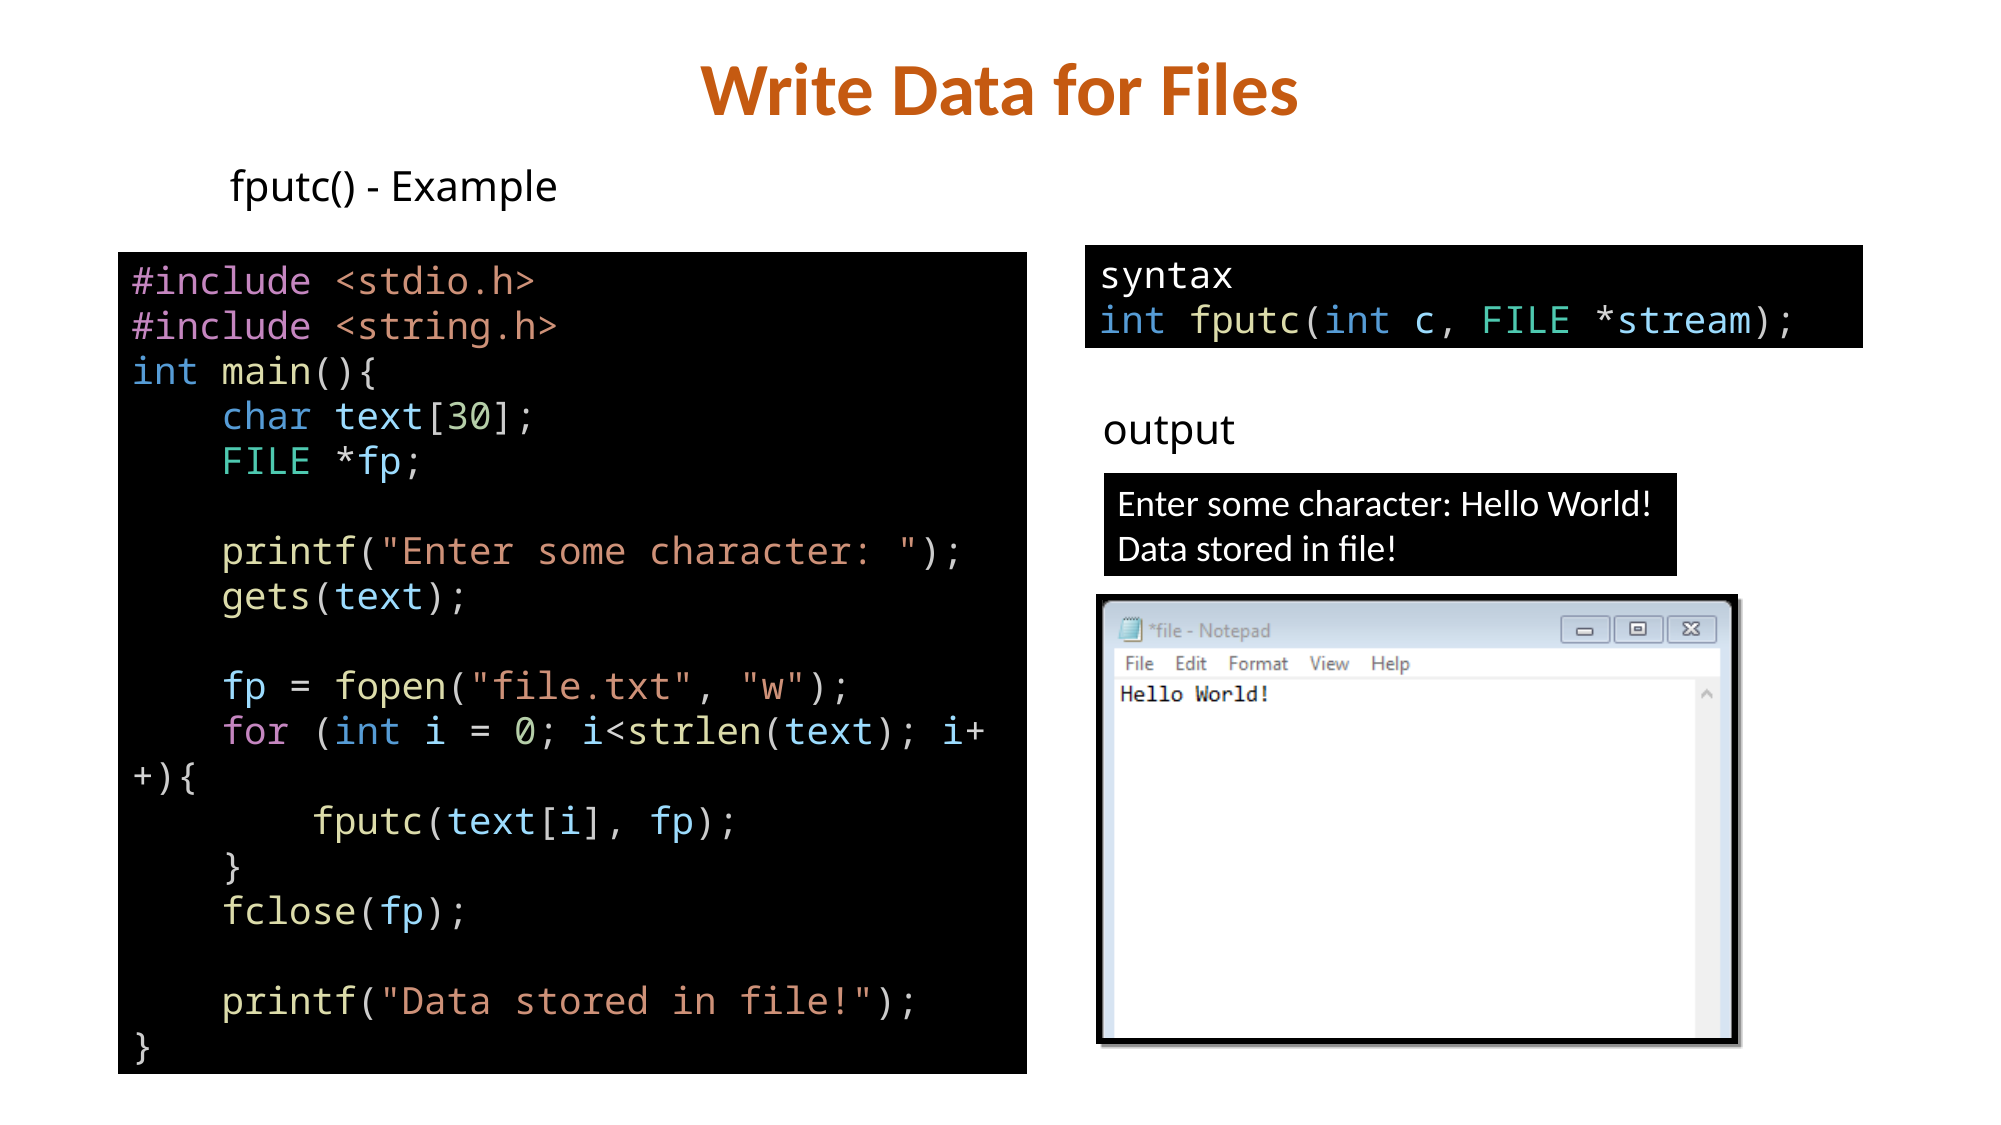

Write Data for Files
fputc() - Example
syntax
int fputc(int c, FILE *stream);
#include <stdio.h>
#include <string.h>
int main(){
    char text[30];
    FILE *fp;
    printf("Enter some character: ");
    gets(text);
    fp = fopen("file.txt", "w");
    for (int i = 0; i<strlen(text); i++){
        fputc(text[i], fp);
    }
    fclose(fp);
    printf("Data stored in file!");
}
output
Enter some character: Hello World!
Data stored in file!